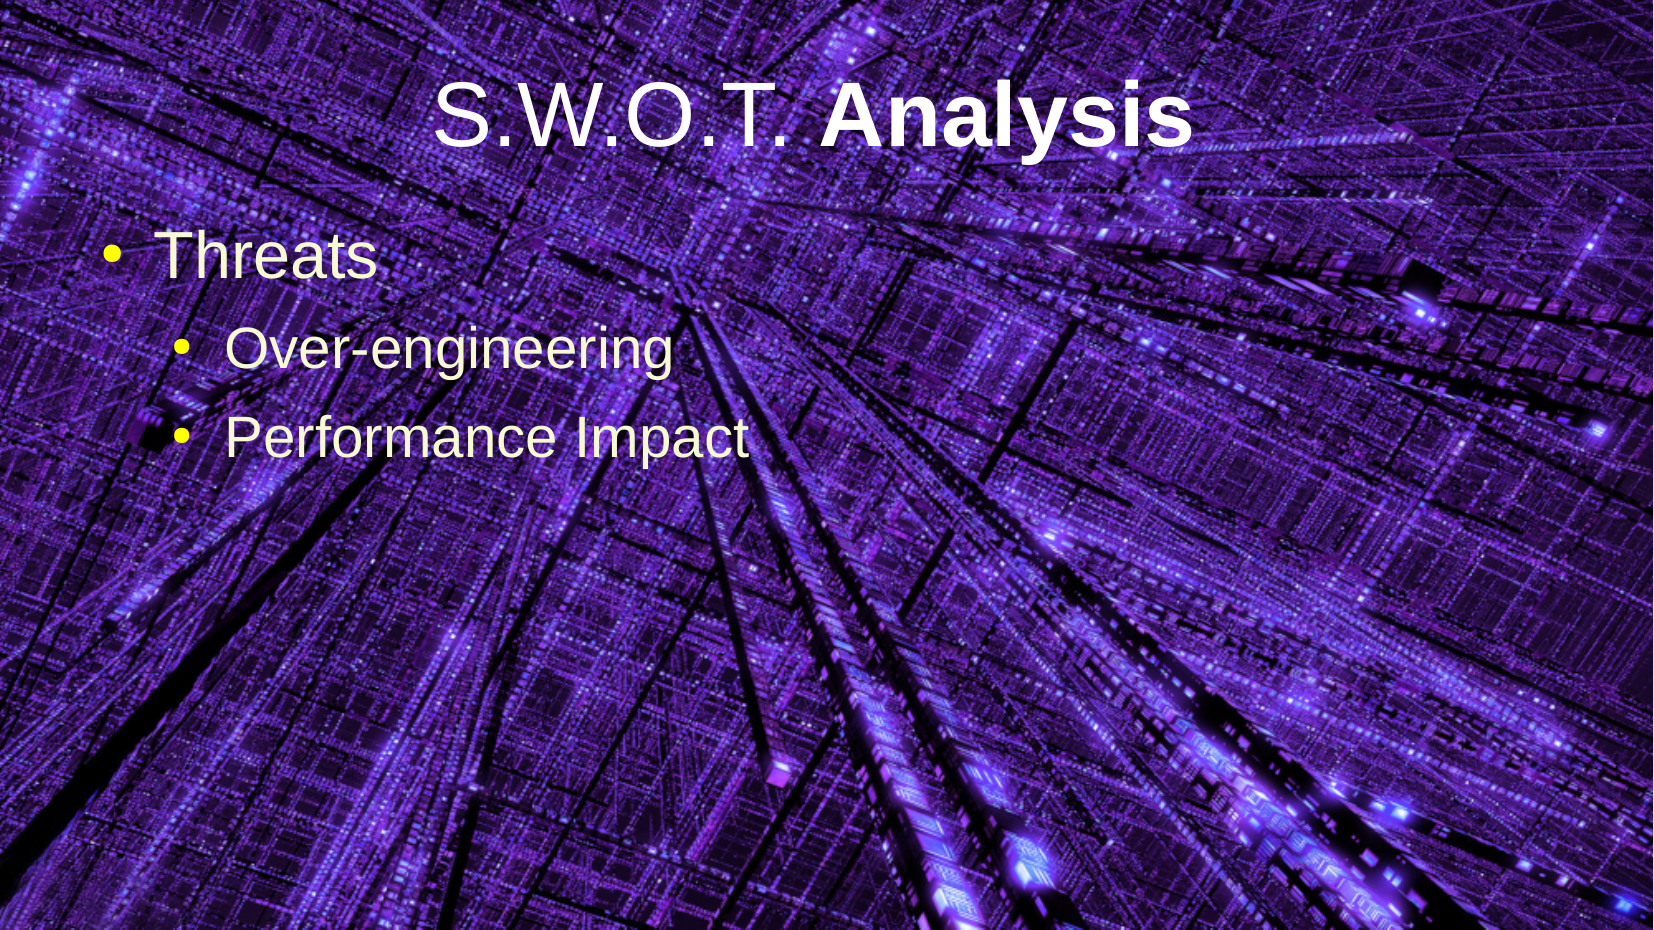

# S.W.O.T. Analysis
Threats
Over-engineering
Performance Impact